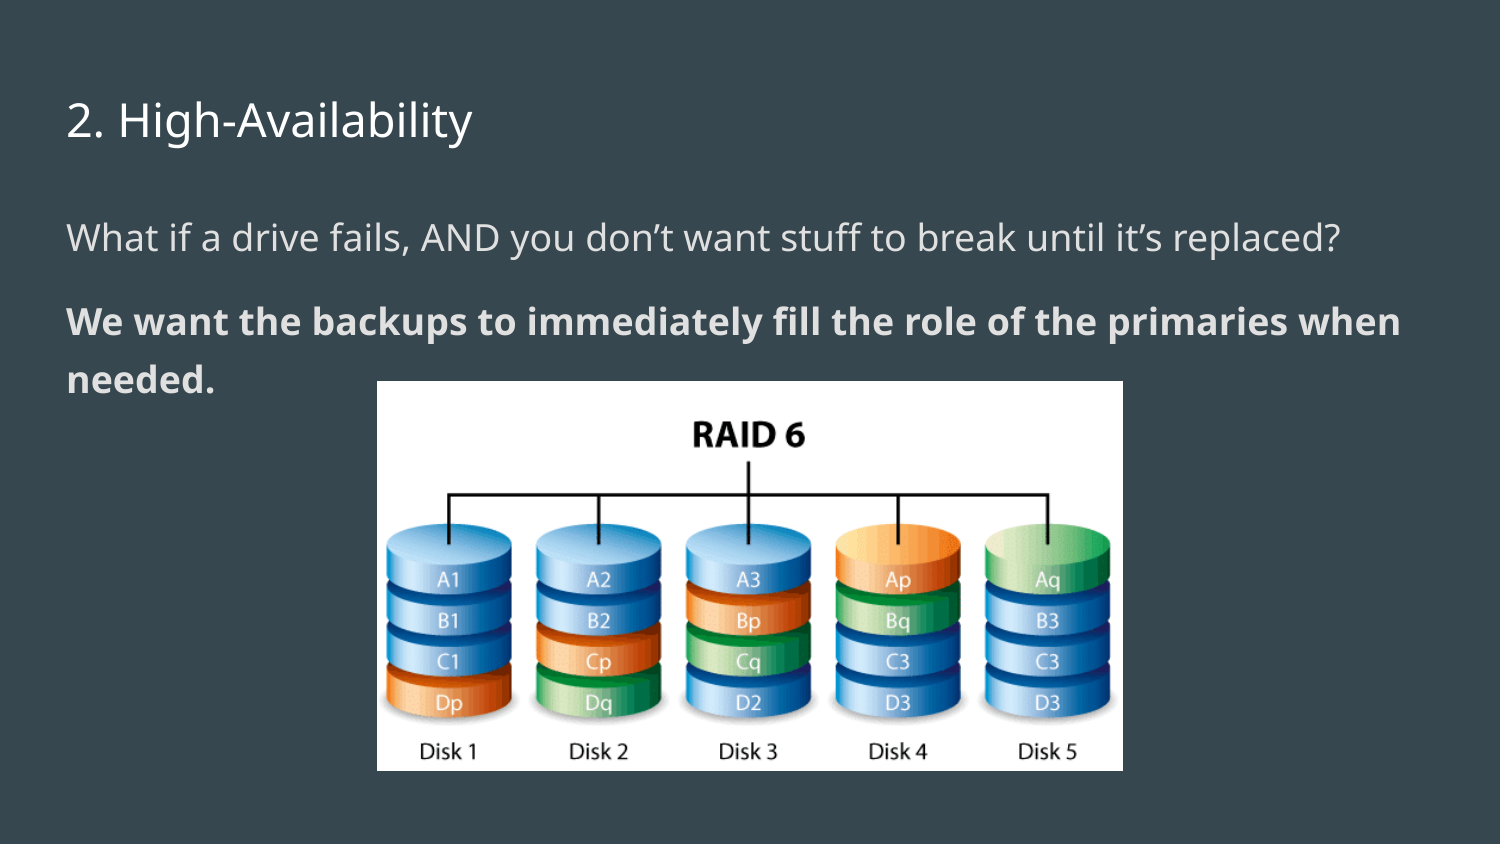

# 2. High-Availability
What if a drive fails, AND you don’t want stuff to break until it’s replaced?
We want the backups to immediately fill the role of the primaries when needed.